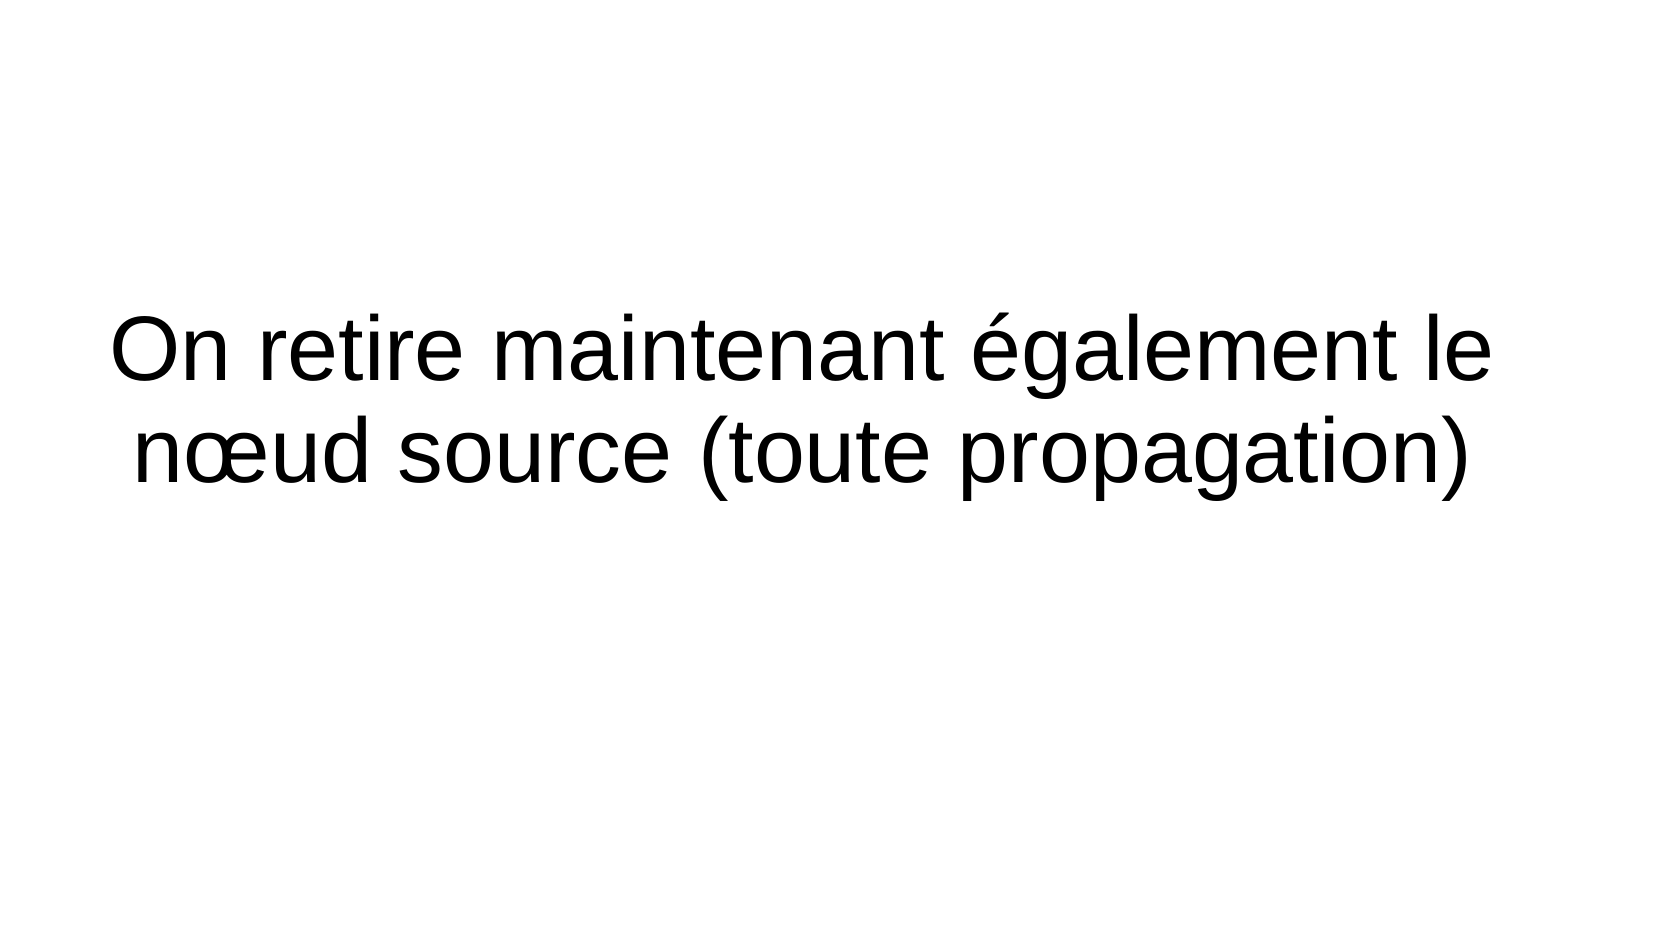

# On retire maintenant également le nœud source (toute propagation)